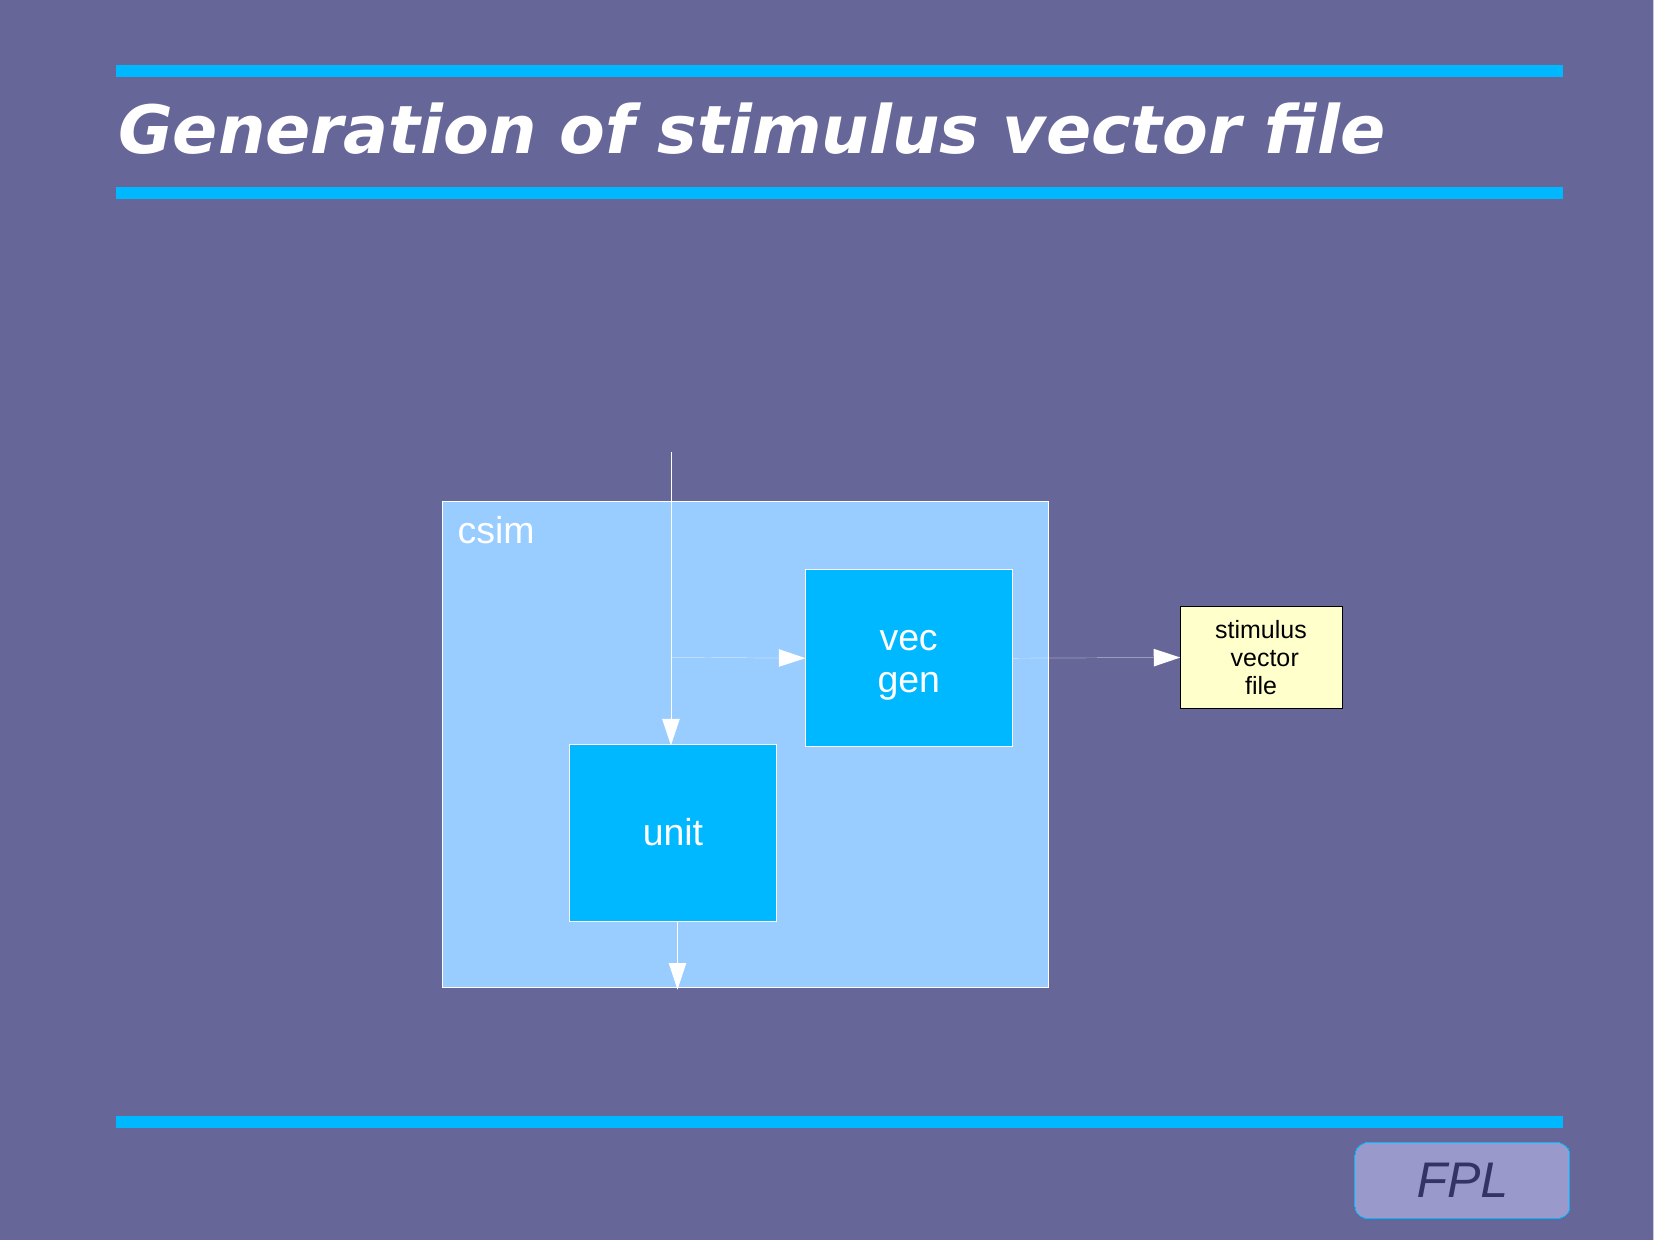

# Generation of stimulus vector file
csim
vec
gen
stimulus
 vector
file
unit